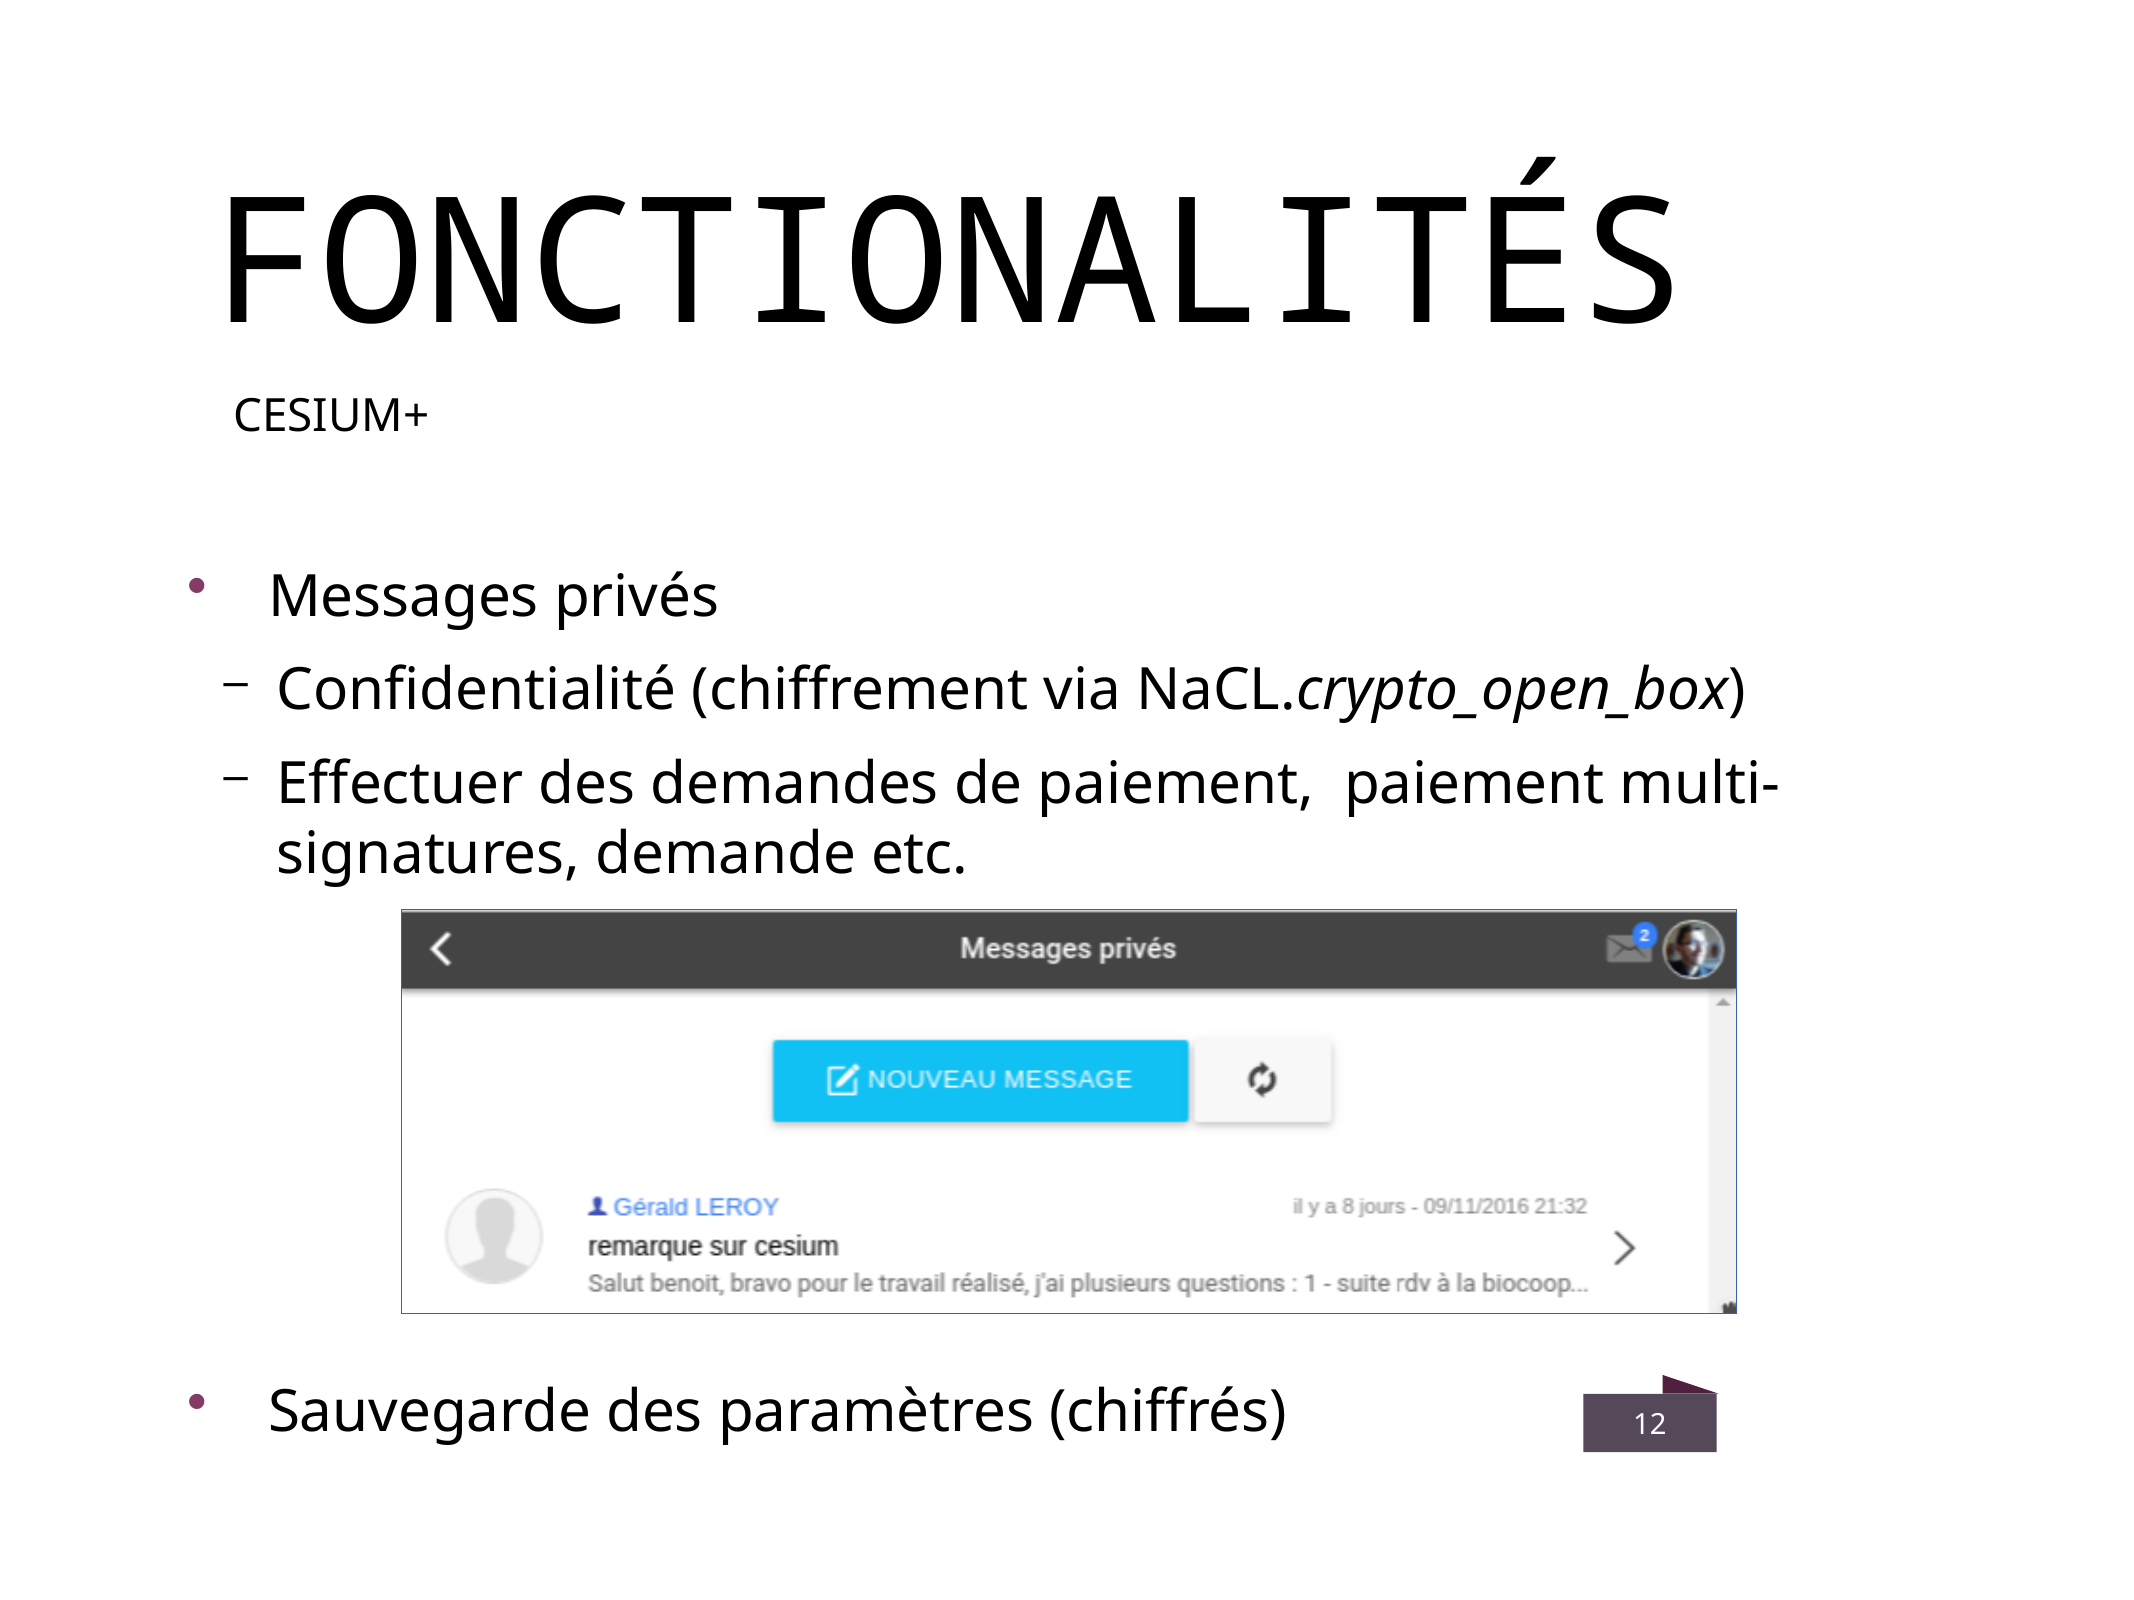

Fonctionalités
CESIUM+
Messages privés
Confidentialité (chiffrement via NaCL.crypto_open_box)
Effectuer des demandes de paiement, paiement multi-signatures, demande etc.
Sauvegarde des paramètres (chiffrés)
# 12